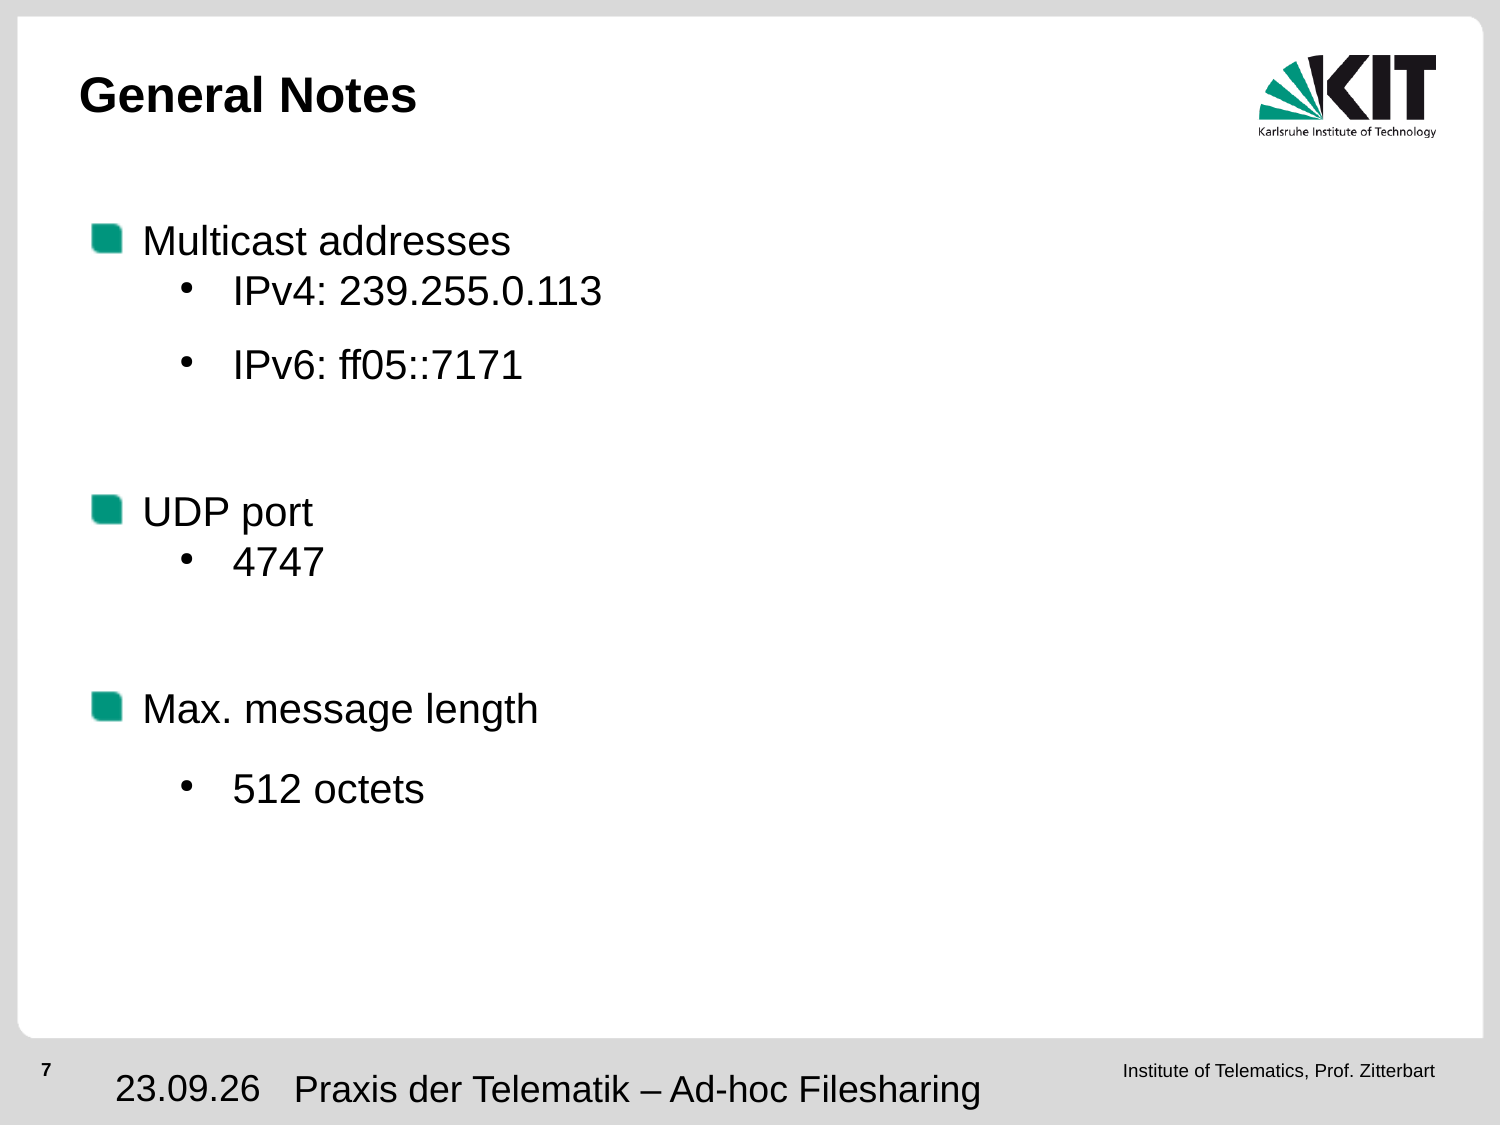

# General Notes
Multicast addresses
IPv4: 239.255.0.113
IPv6: ff05::7171
UDP port
4747
Max. message length
512 octets
Praxis der Telematik – Ad-hoc Filesharing